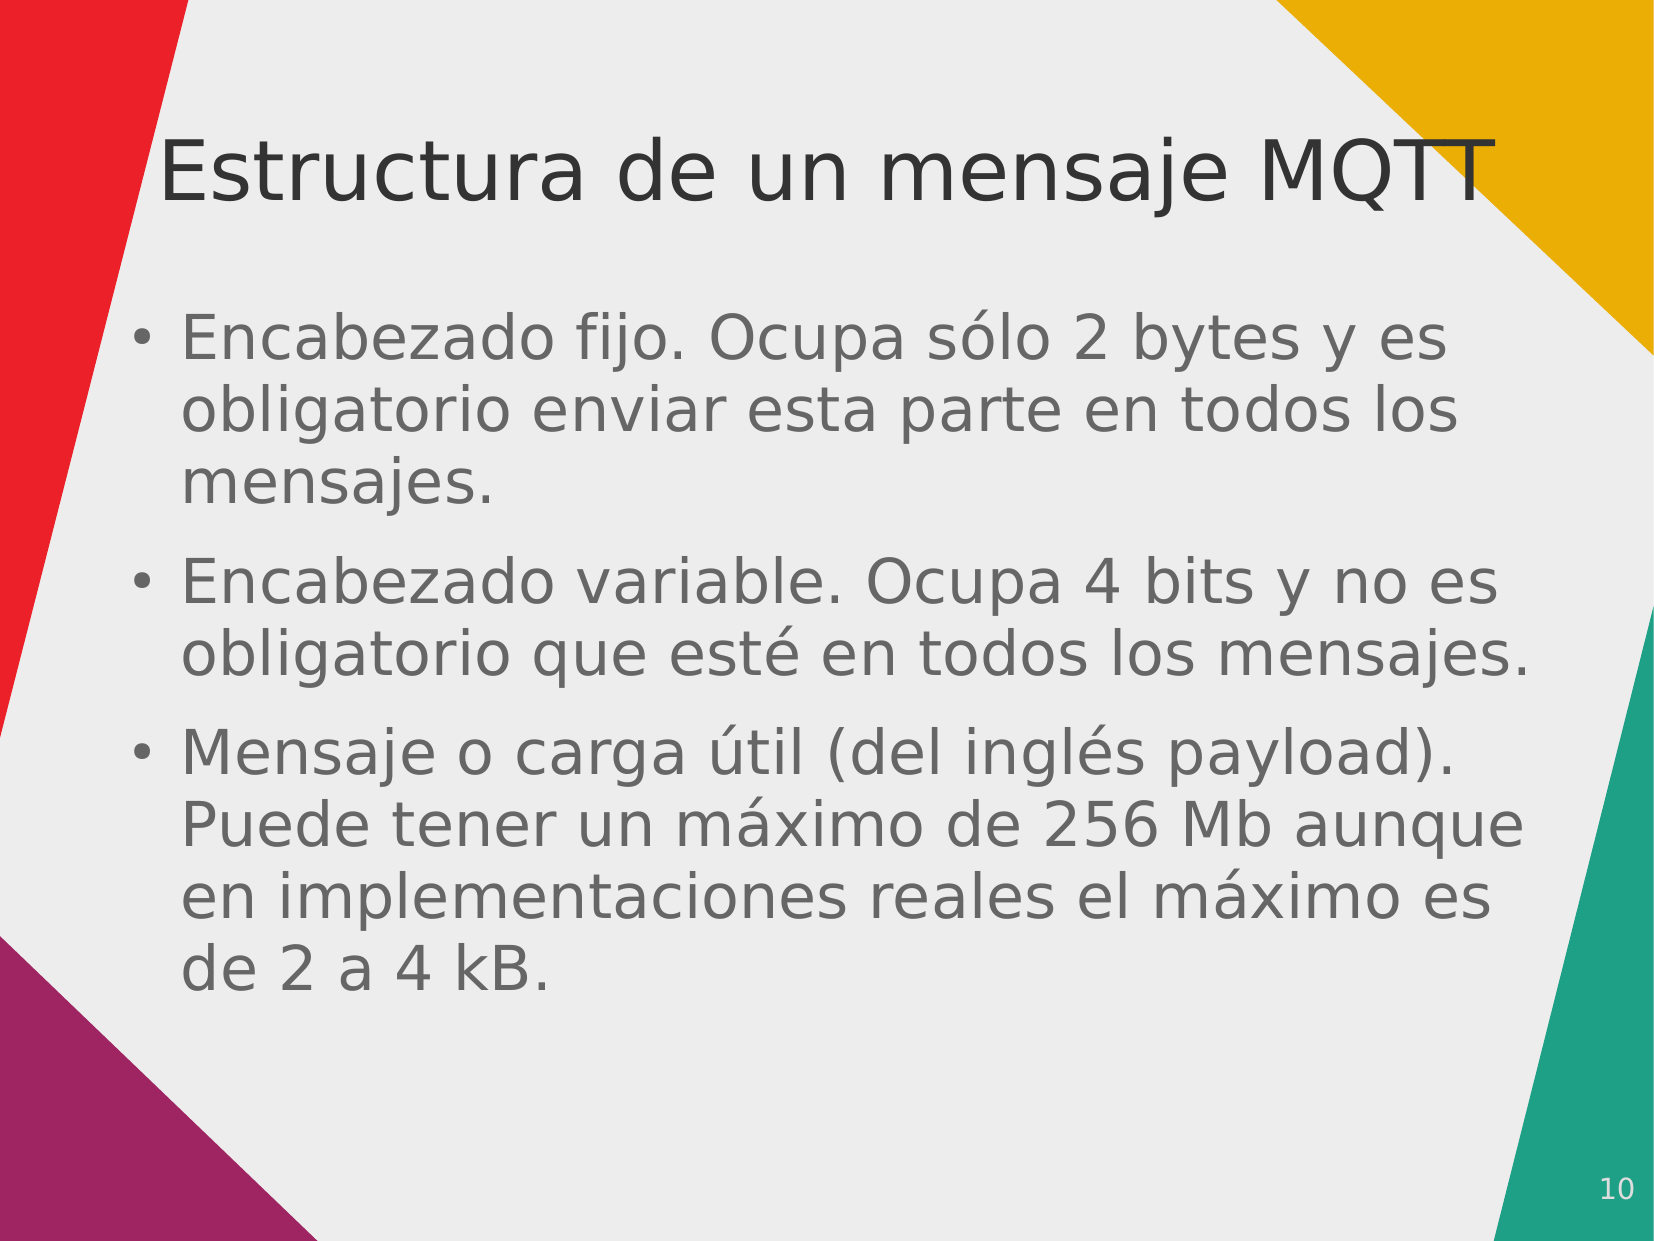

# Estructura de un mensaje MQTT
Encabezado fijo. Ocupa sólo 2 bytes y es obligatorio enviar esta parte en todos los mensajes.
Encabezado variable. Ocupa 4 bits y no es obligatorio que esté en todos los mensajes.
Mensaje o carga útil (del inglés payload). Puede tener un máximo de 256 Mb aunque en implementaciones reales el máximo es de 2 a 4 kB.
10